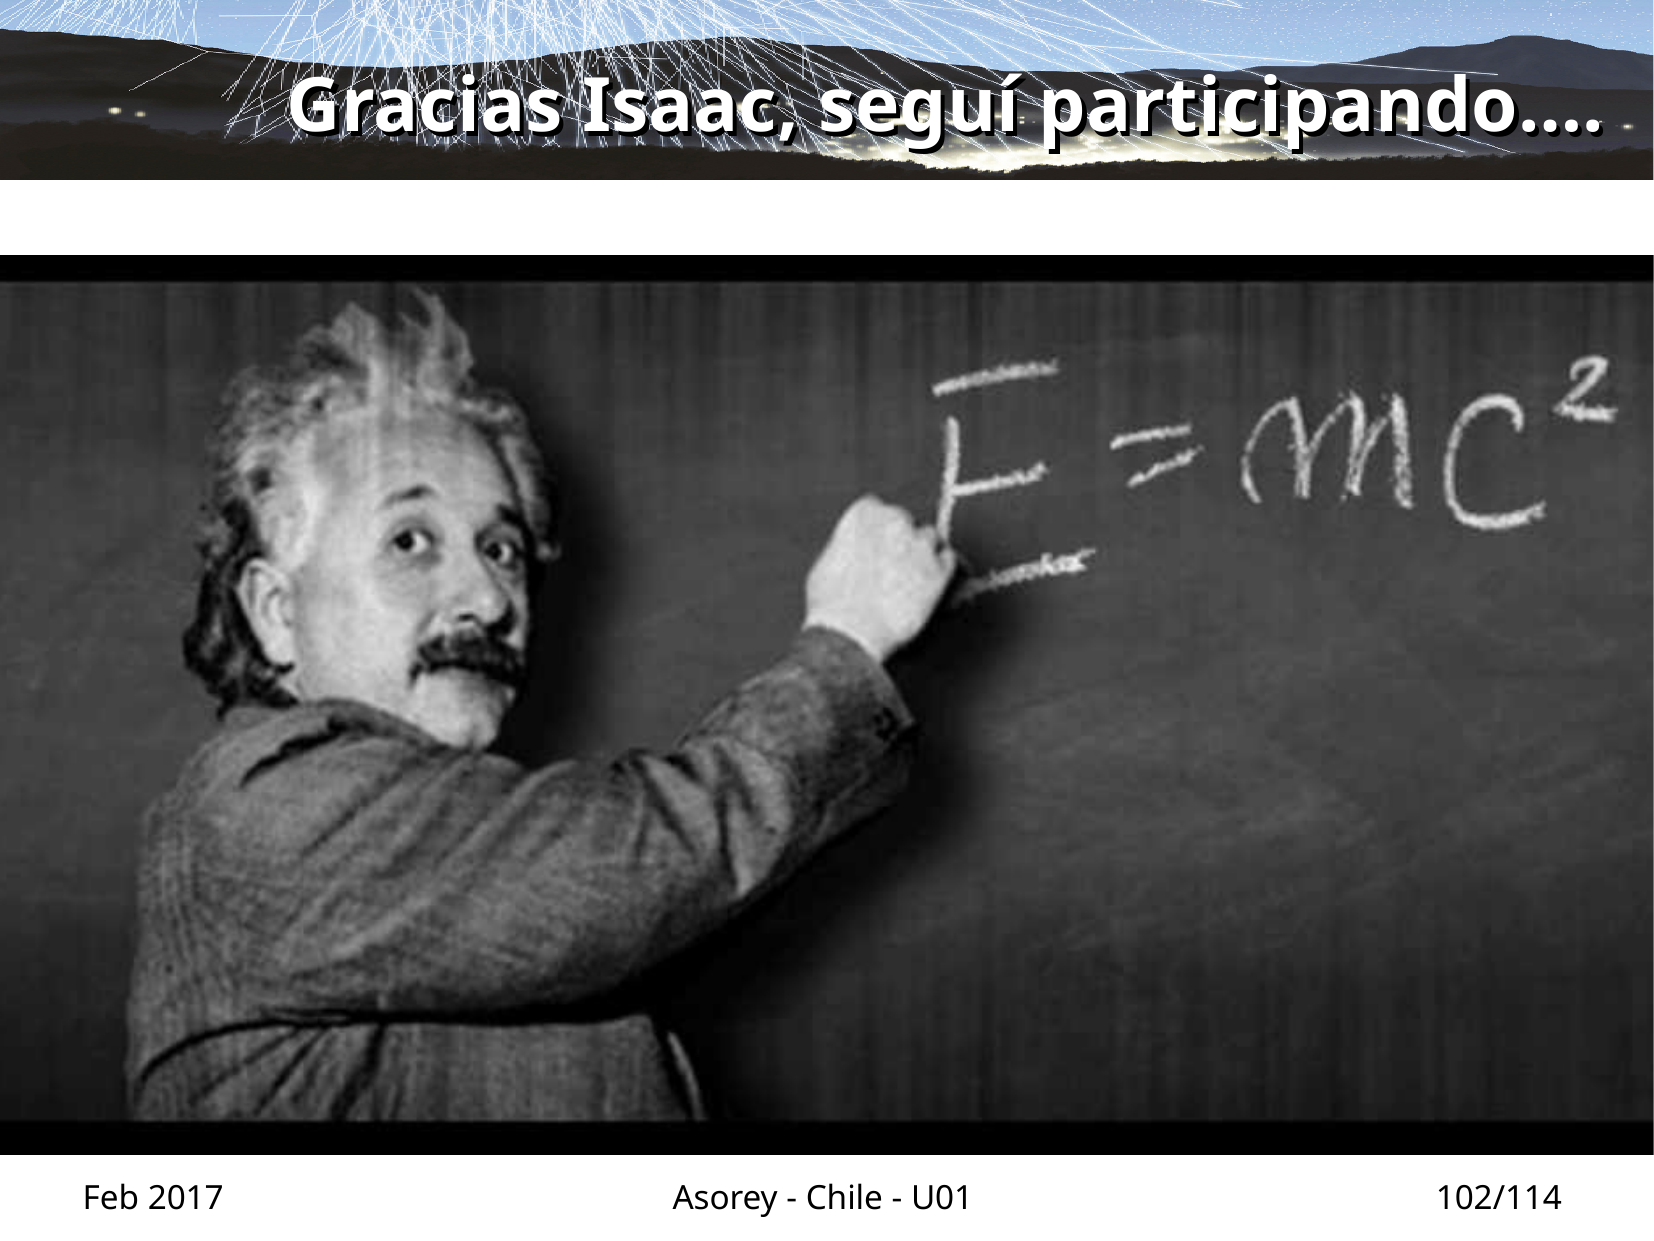

# Gracias Isaac, seguí participando….
Feb 2017
Asorey - Chile - U01
102